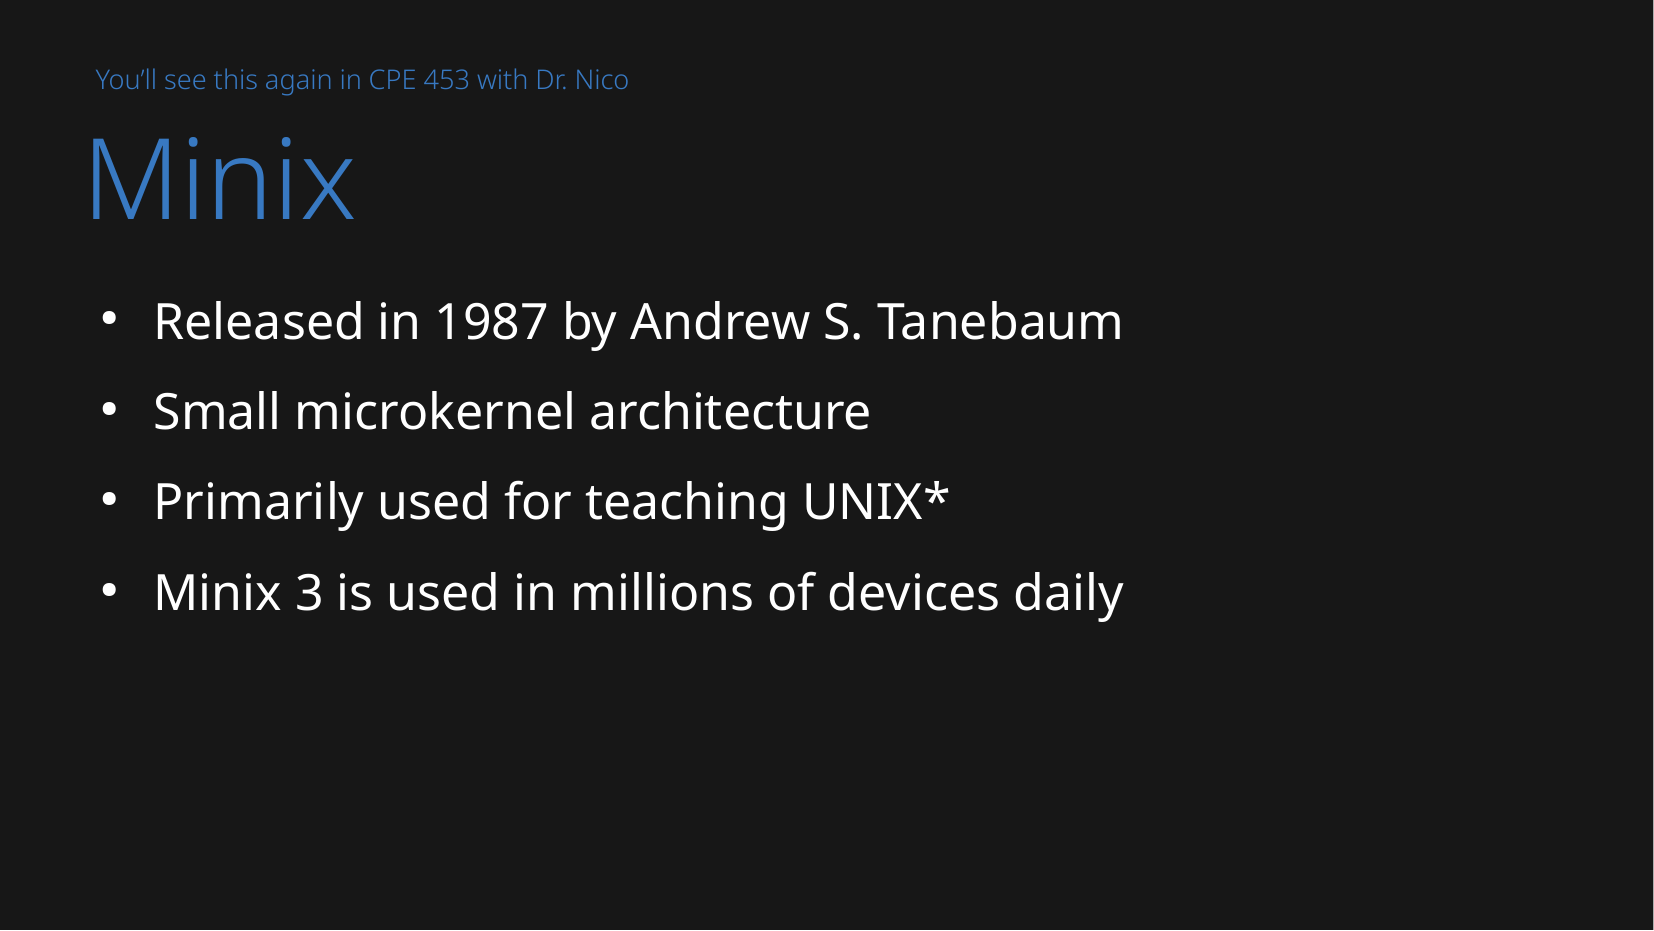

# Minix
You’ll see this again in CPE 453 with Dr. Nico
Released in 1987 by Andrew S. Tanebaum
Small microkernel architecture
Primarily used for teaching UNIX*
Minix 3 is used in millions of devices daily